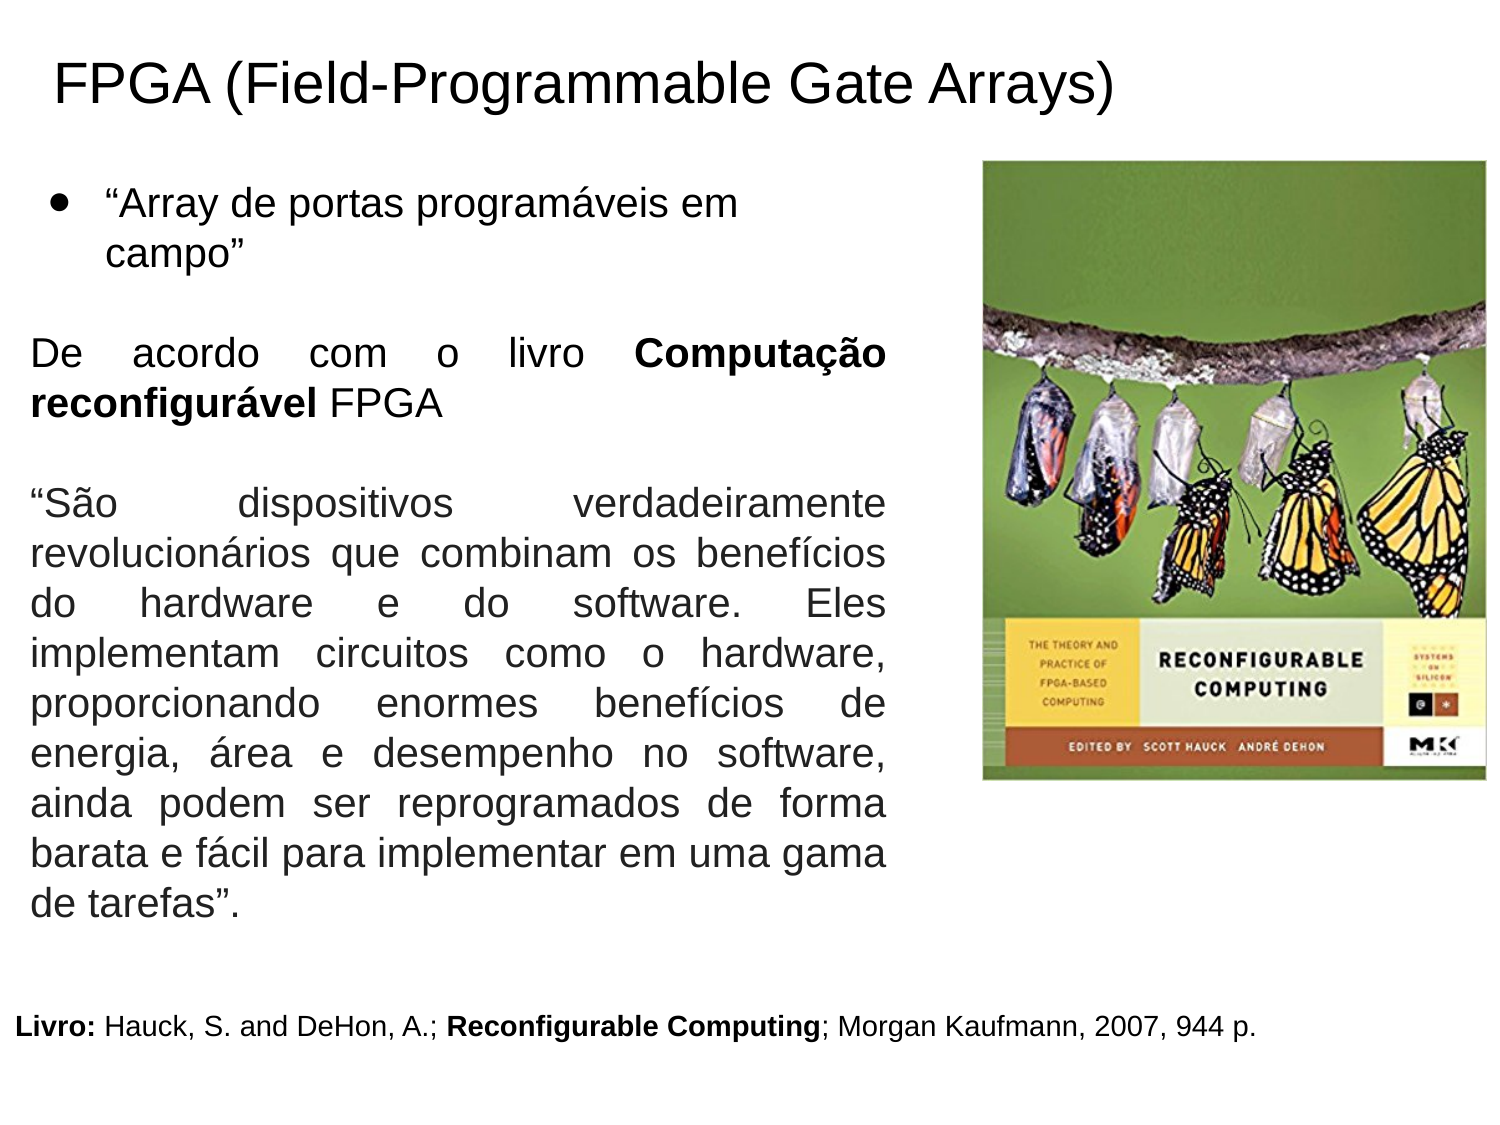

FPGA (Field-Programmable Gate Arrays)
“Array de portas programáveis em campo”
De acordo com o livro Computação reconfigurável FPGA
“São dispositivos verdadeiramente revolucionários que combinam os benefícios do hardware e do software. Eles implementam circuitos como o hardware, proporcionando enormes benefícios de energia, área e desempenho no software, ainda podem ser reprogramados de forma barata e fácil para implementar em uma gama de tarefas”.
# Livro: Hauck, S. and DeHon, A.; Reconfigurable Computing; Morgan Kaufmann, 2007, 944 p.